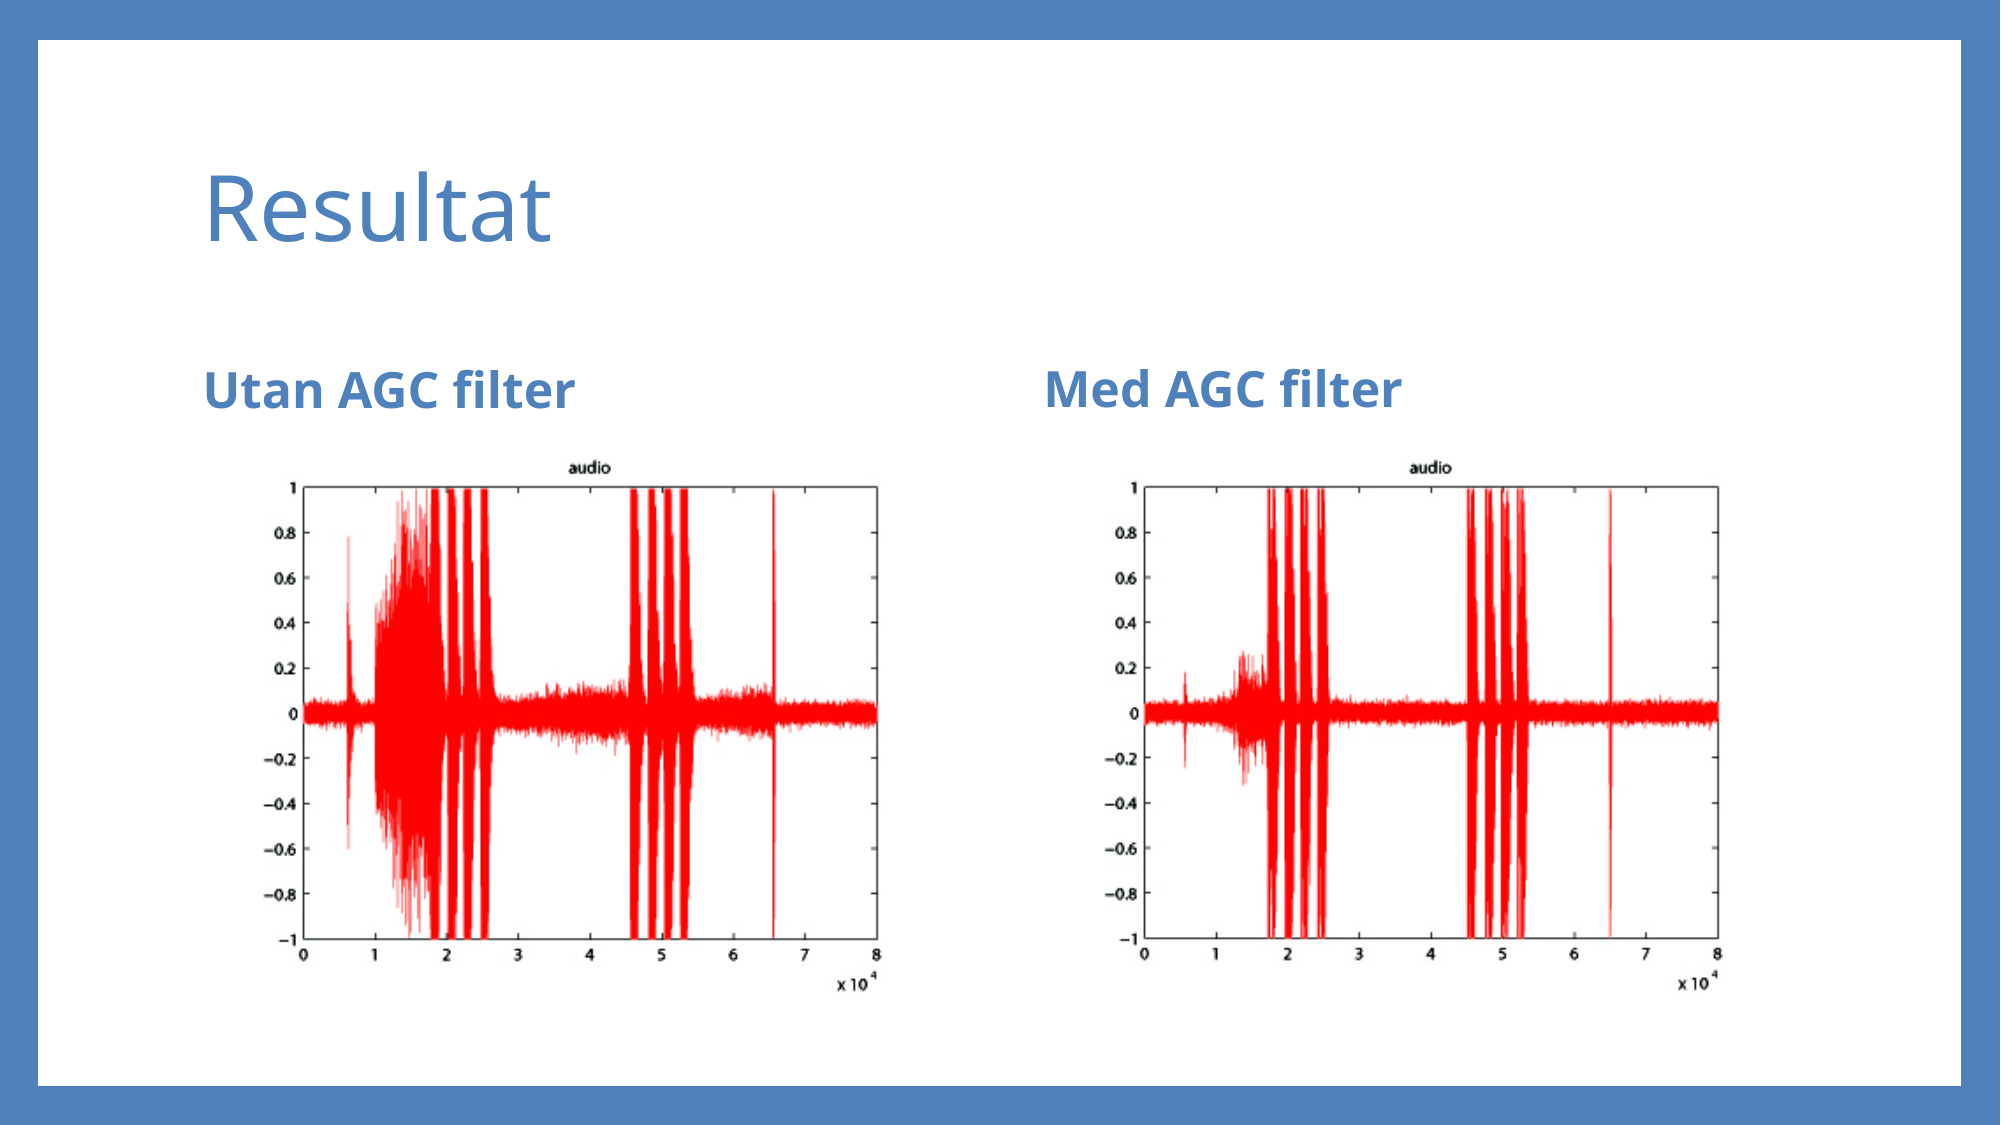

# Resultat
Med AGC filter
Utan AGC filter